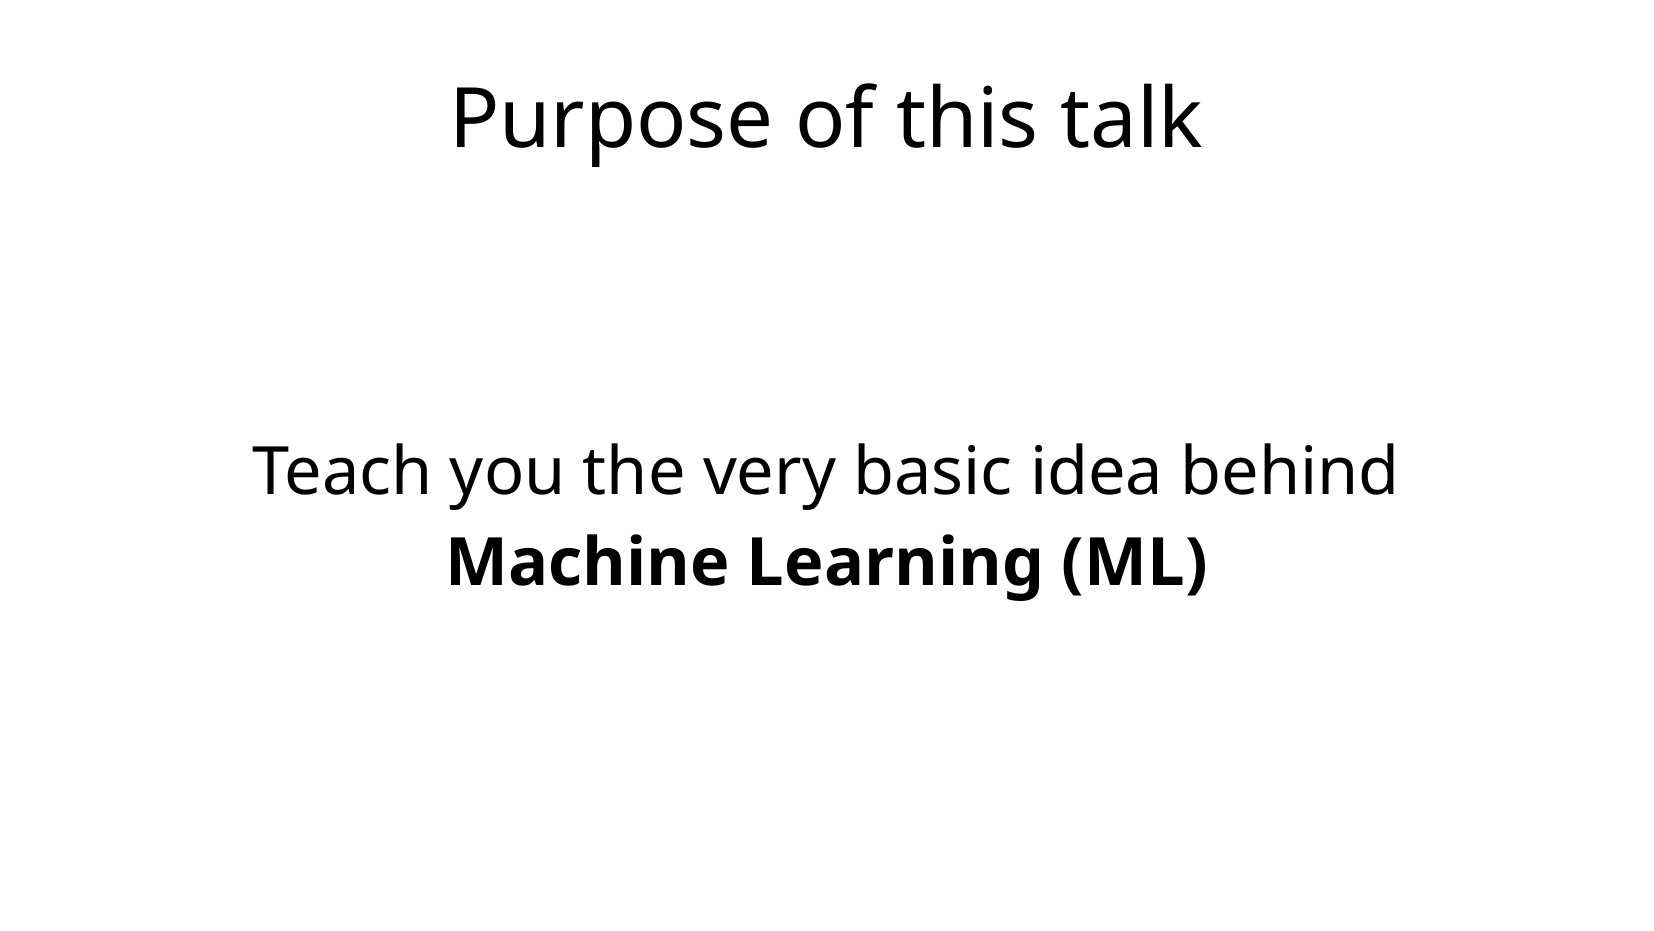

# Purpose of this talk
Teach you the very basic idea behind
Machine Learning (ML)